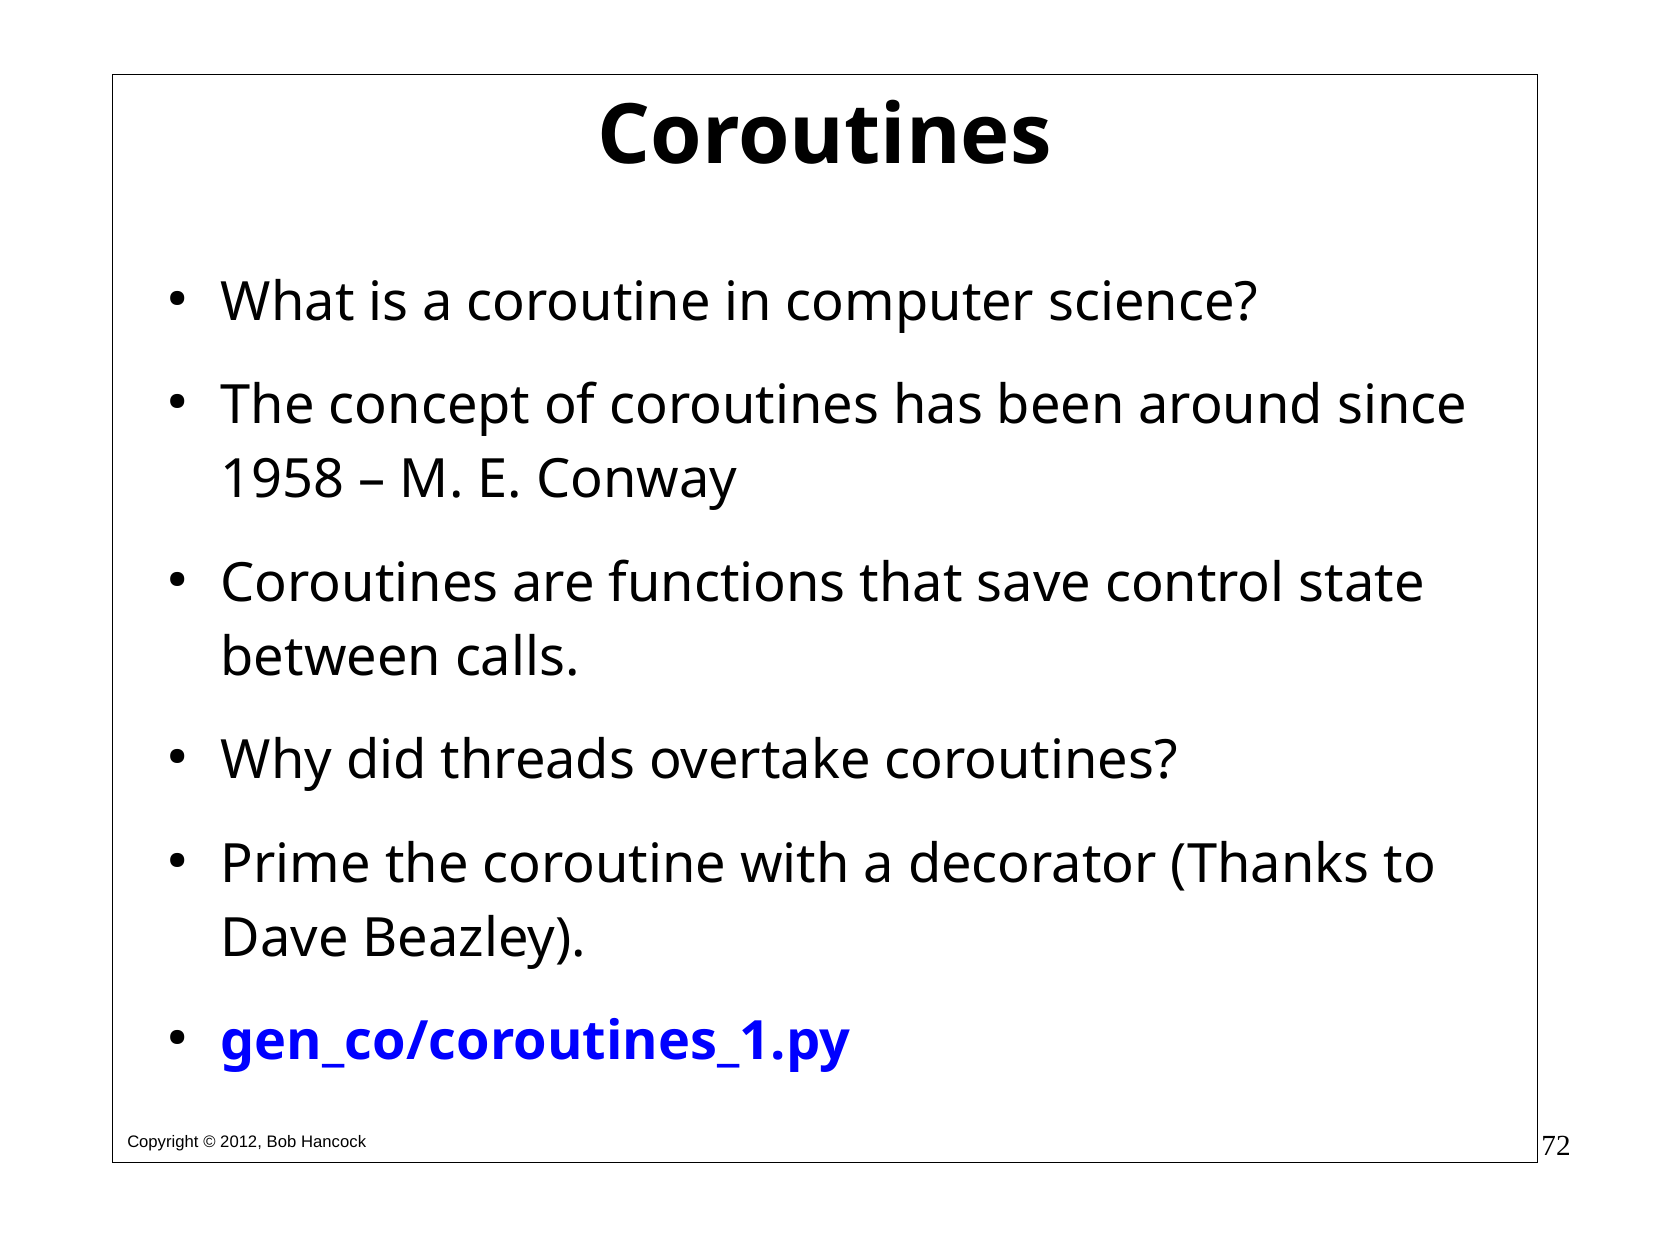

# Coroutines
What is a coroutine in computer science?
The concept of coroutines has been around since 1958 – M. E. Conway
Coroutines are functions that save control state between calls.
Why did threads overtake coroutines?
Prime the coroutine with a decorator (Thanks to Dave Beazley).
gen_co/coroutines_1.py
Copyright © 2012, Bob Hancock
72